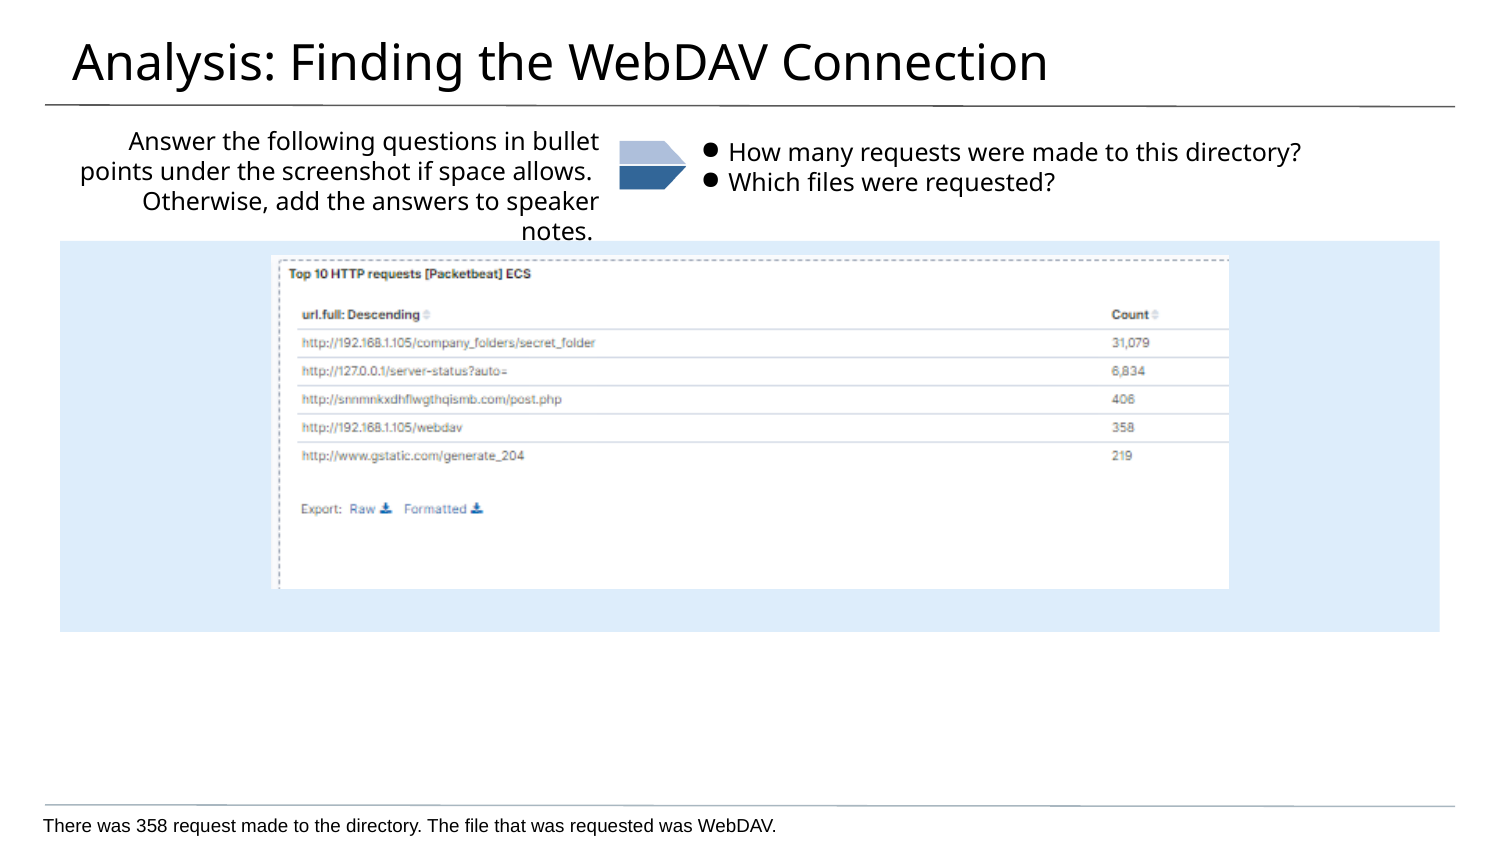

# Analysis: Finding the WebDAV Connection
Answer the following questions in bullet points under the screenshot if space allows.
Otherwise, add the answers to speaker notes.
How many requests were made to this directory?
Which files were requested?
[Insert Here]
Add a screenshot of Kibana logs depicting the WebDAV connection.
There was 358 request made to the directory. The file that was requested was WebDAV.